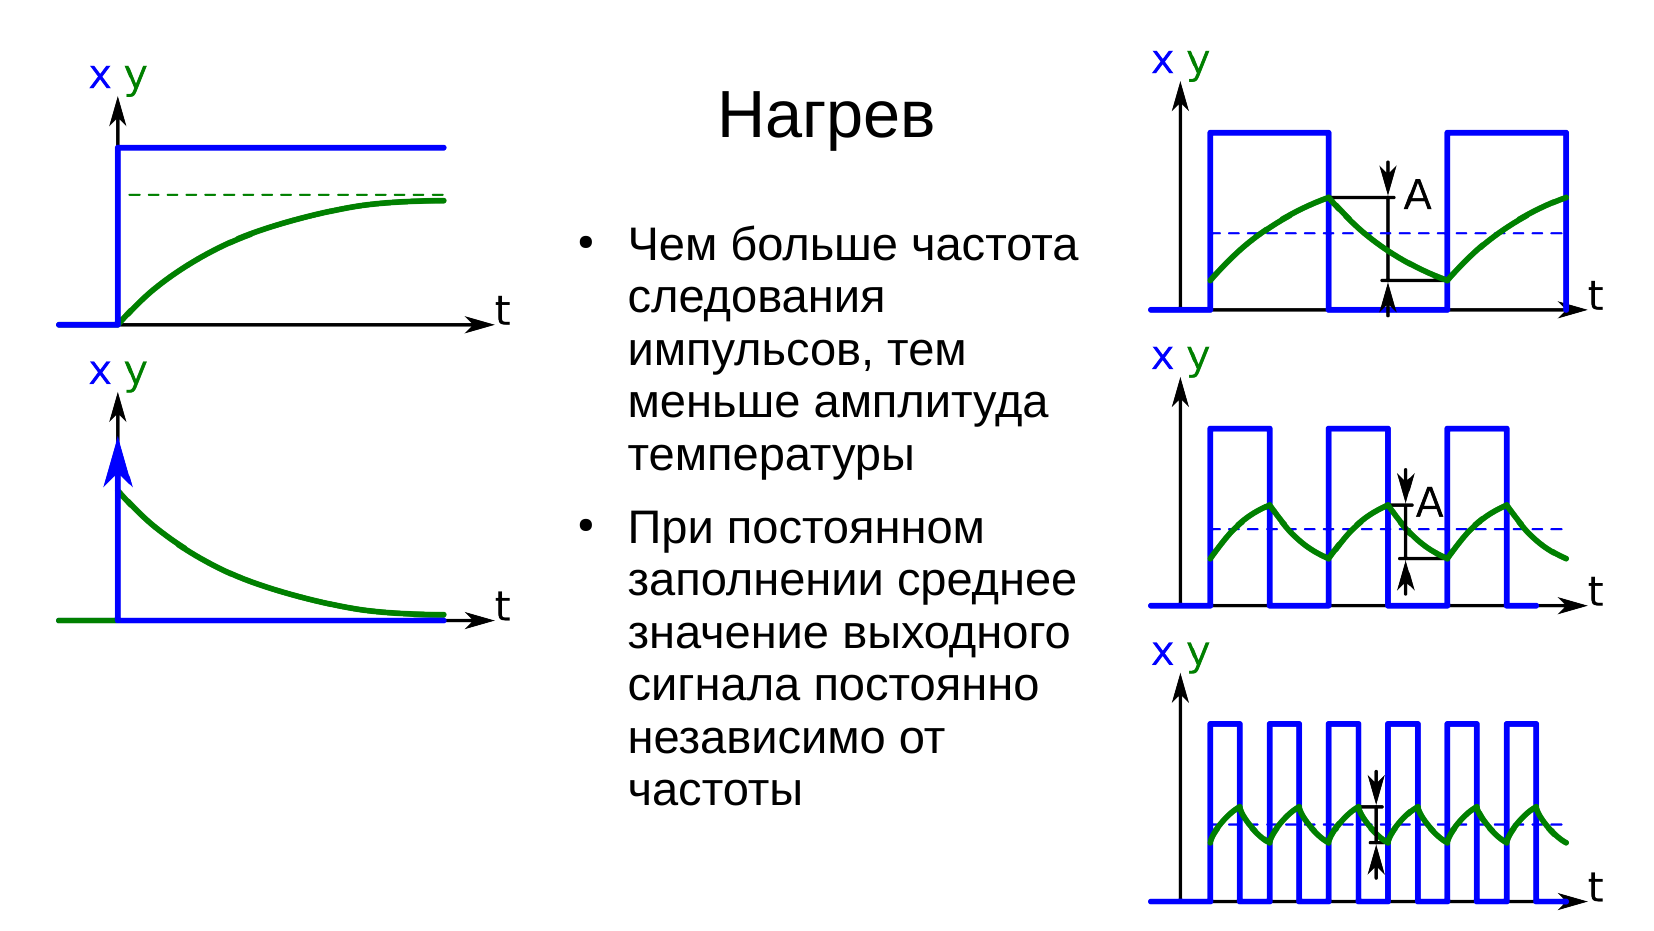

# Нагрев
Чем больше частота следования импульсов, тем меньше амплитуда температуры
При постоянном заполнении среднее значение выходного сигнала постоянно независимо от частоты